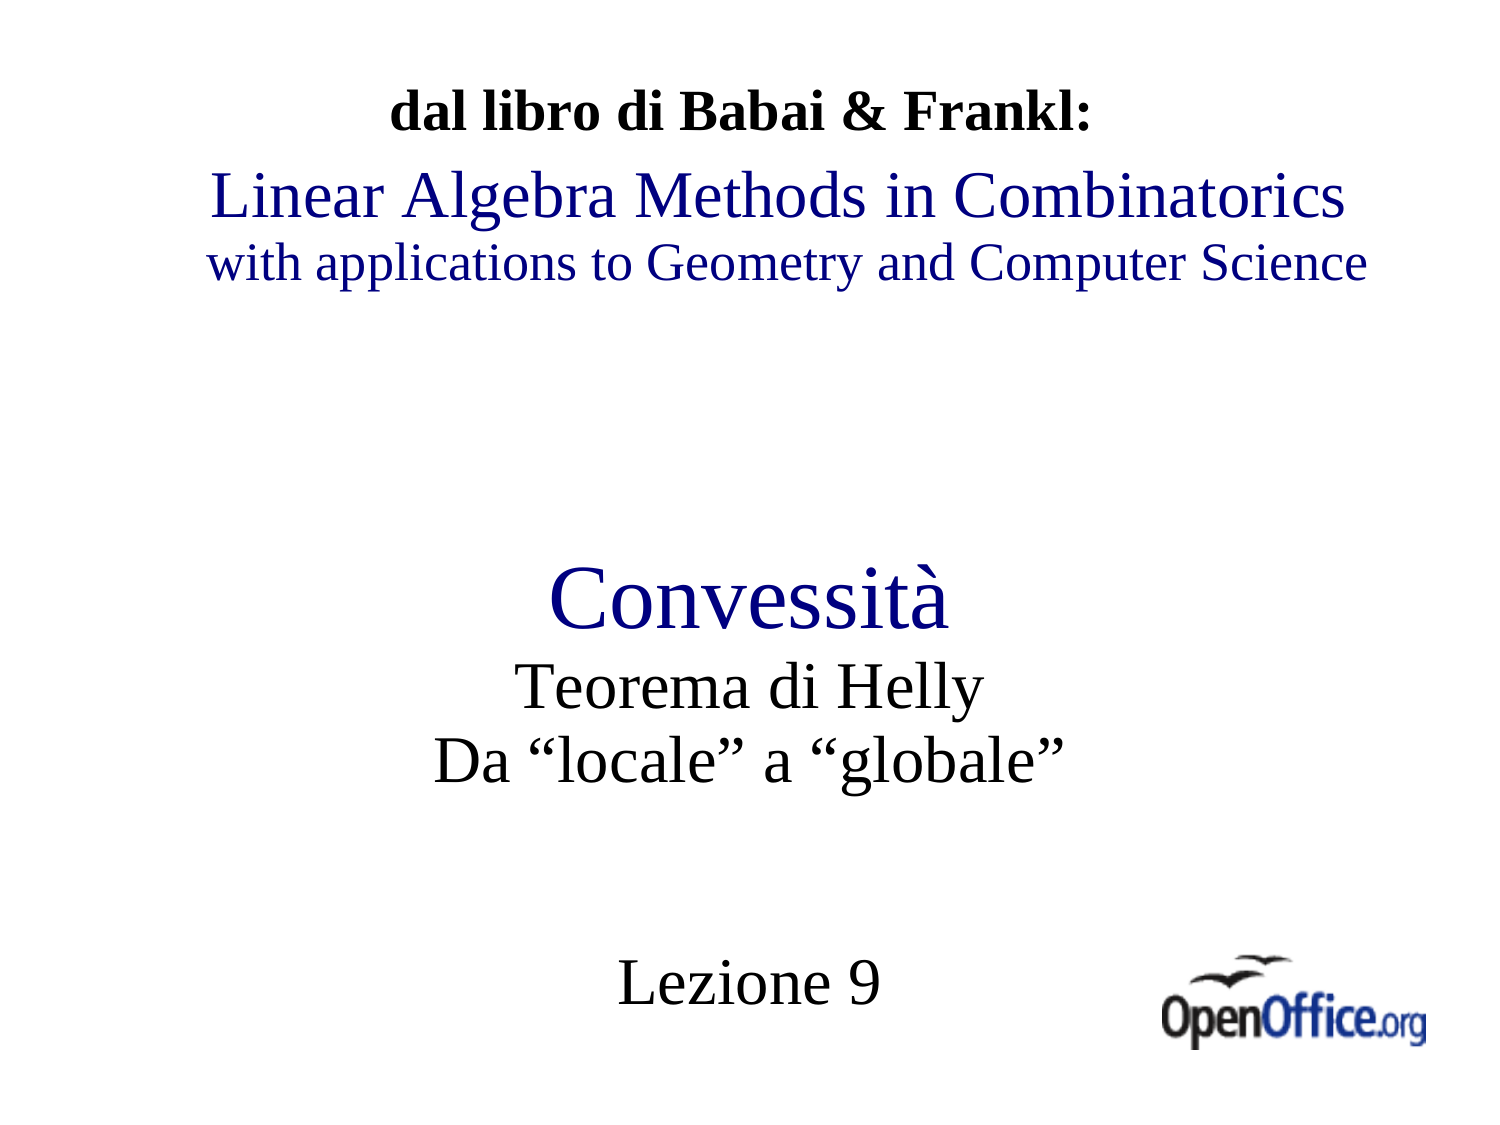

dal libro di Babai & Frankl:
Linear Algebra Methods in Combinatorics
with applications to Geometry and Computer Science
# Convessità Teorema di Helly Da “locale” a “globale”
Lezione 9